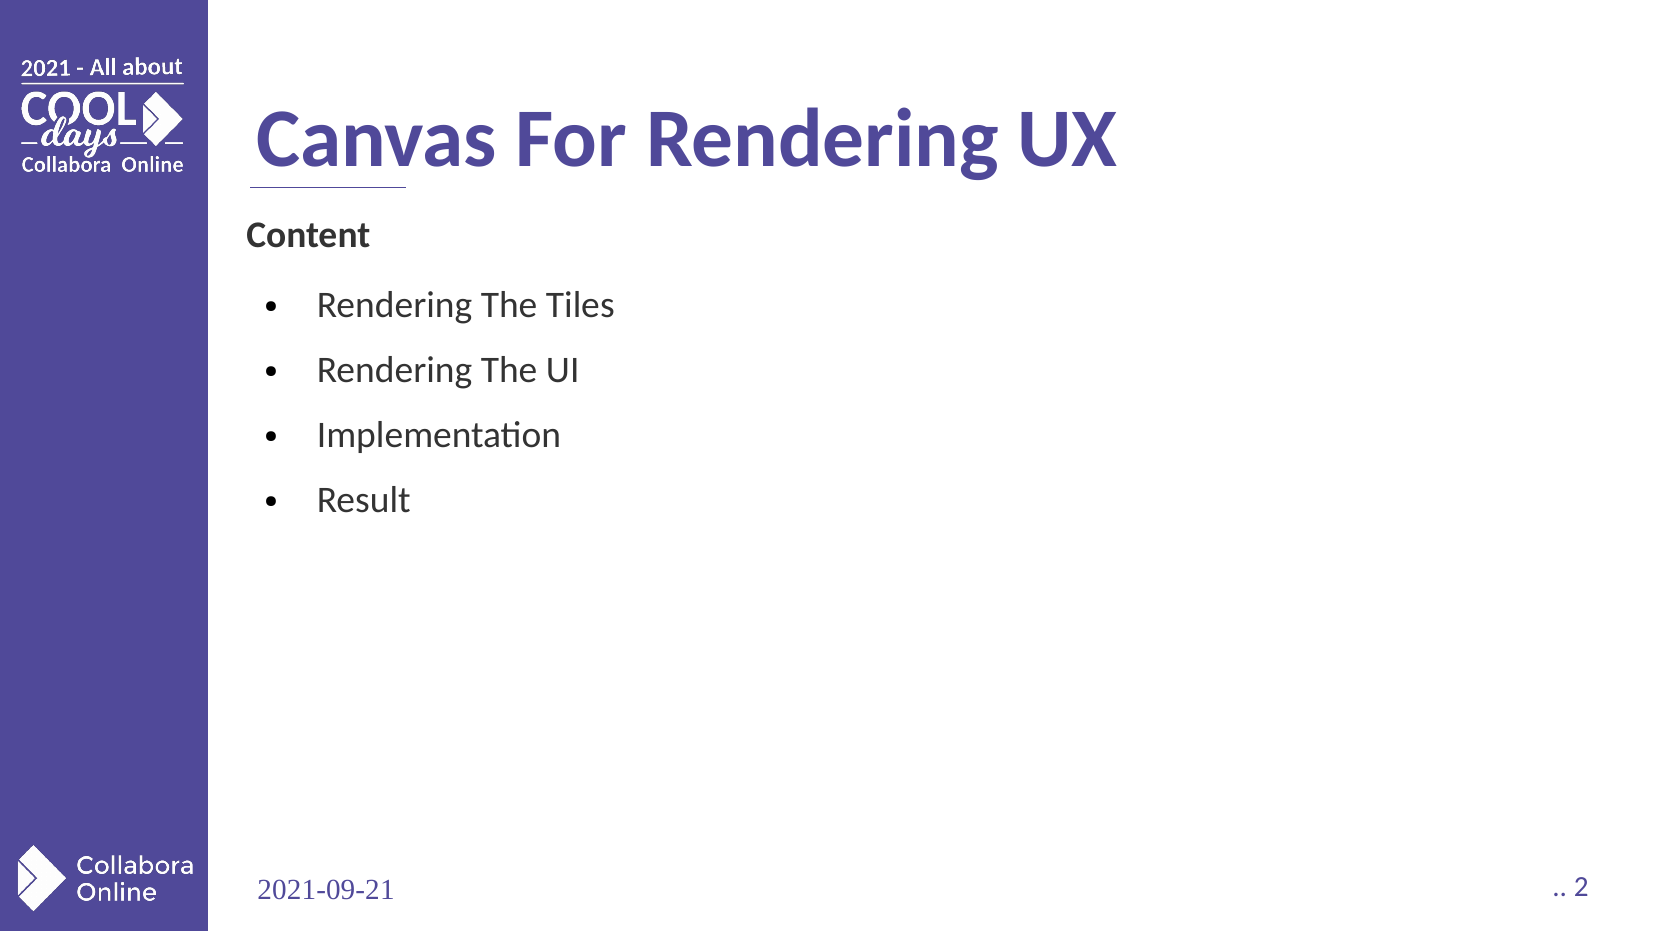

# Canvas For Rendering UX
Content
Rendering The Tiles
Rendering The UI
Implementation
Result
2021-09-21
2